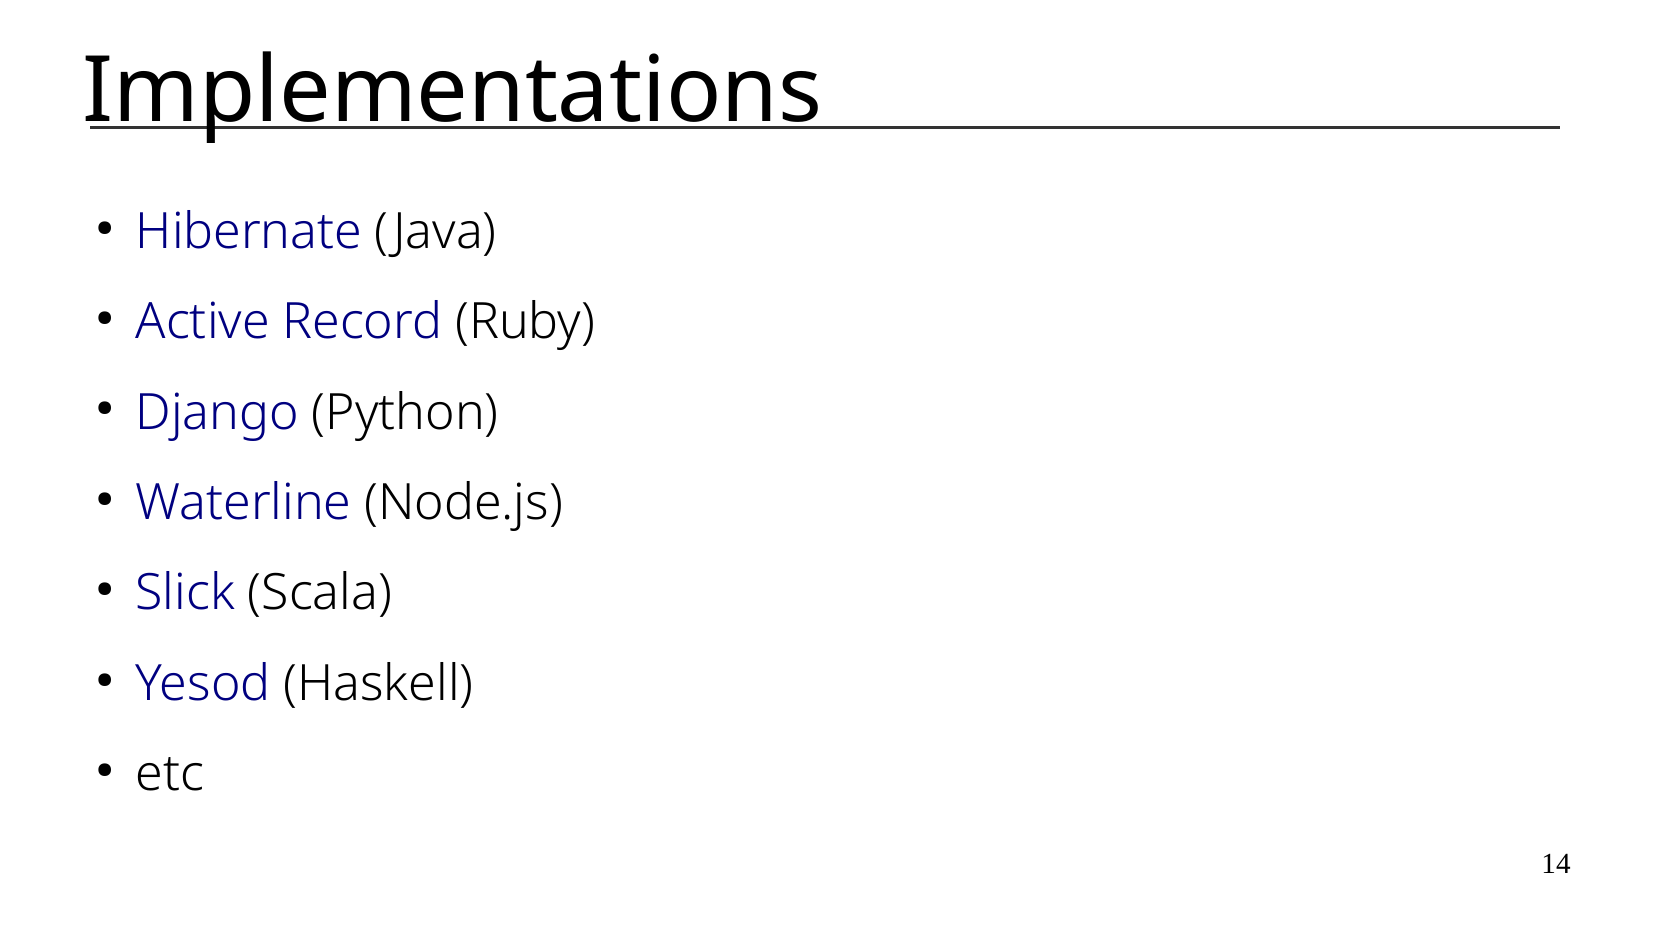

# Implementations
Hibernate (Java)
Active Record (Ruby)
Django (Python)
Waterline (Node.js)
Slick (Scala)
Yesod (Haskell)
etc
14